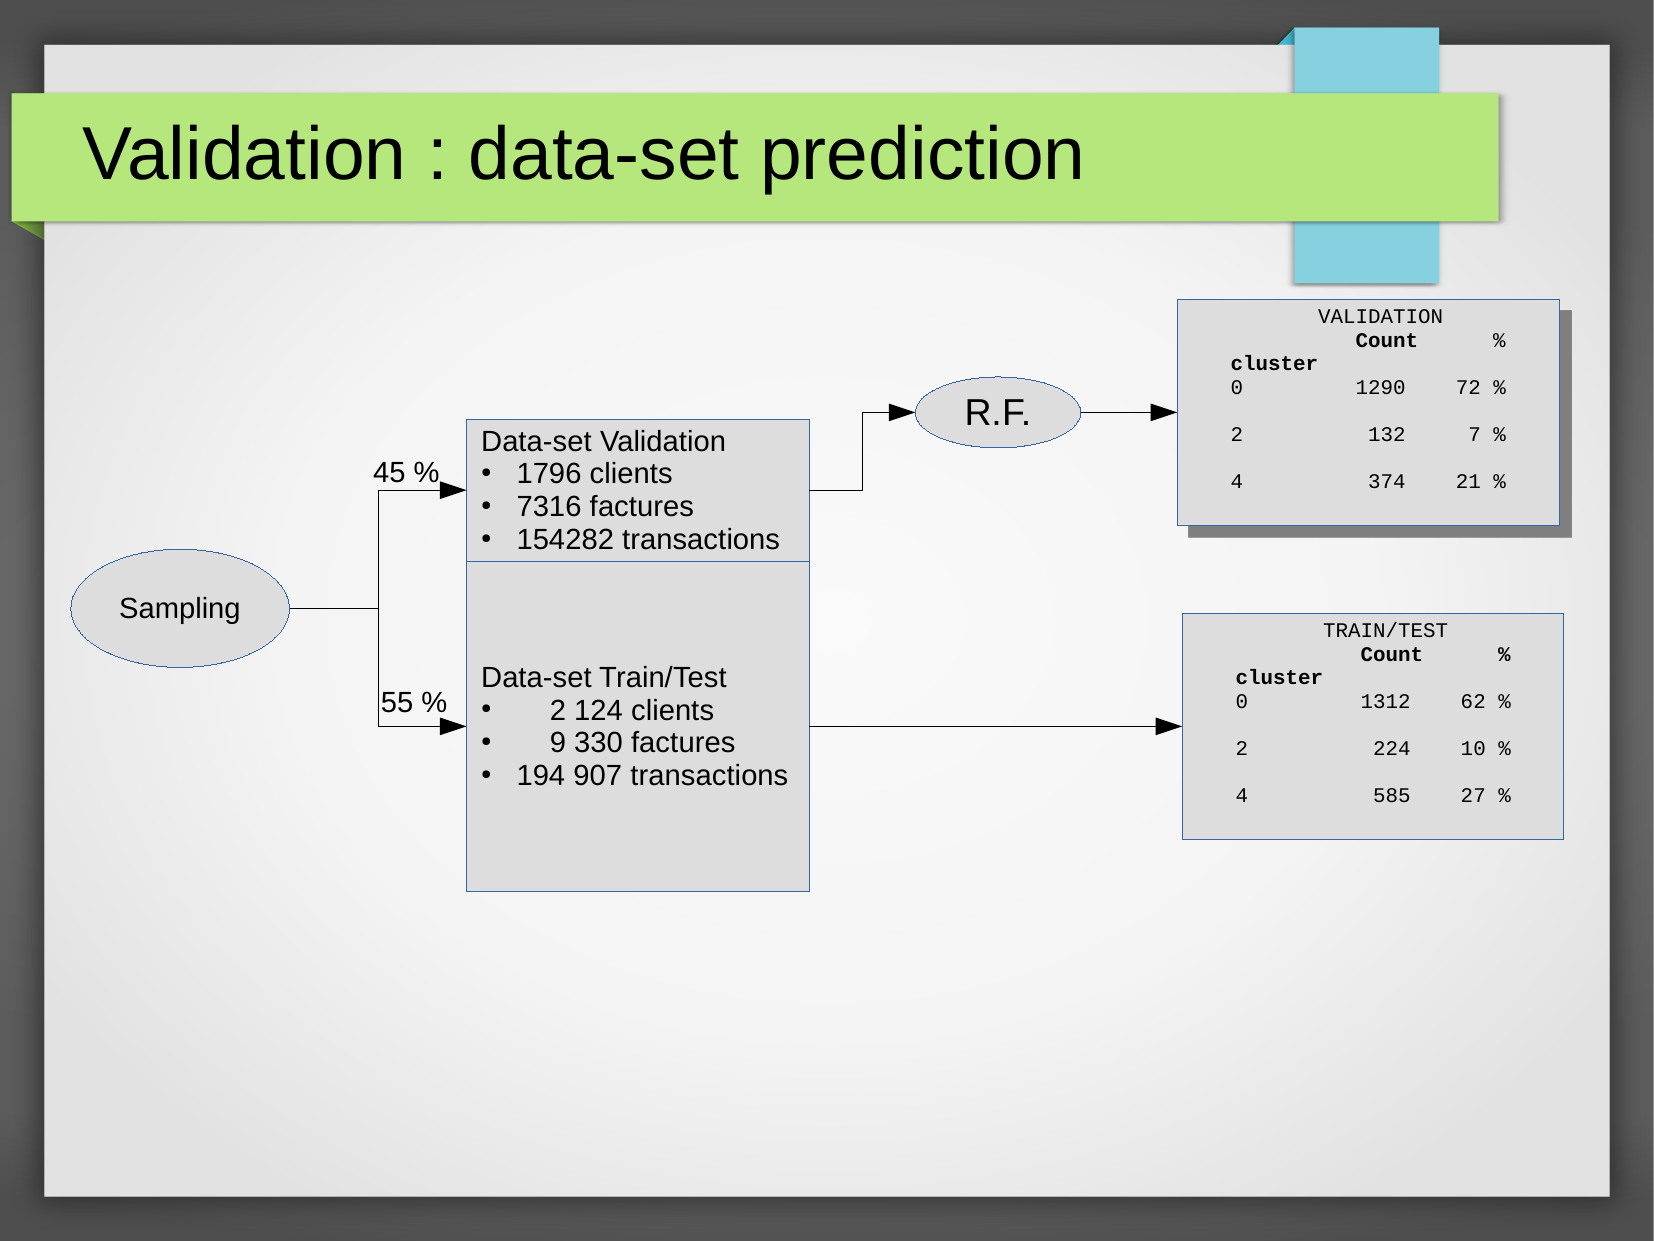

# Validation : data-set prediction
VALIDATION
Count  %
cluster
0 1290 72 %
2 132 7 %
4 374 21 %
R.F.
Data-set Validation
1796 clients
7316 factures
154282 transactions
45 %
Sampling
Data-set Train/Test
 2 124 clients
 9 330 factures
194 907 transactions
TRAIN/TEST
Count  %
cluster
0 1312 62 %
2 224 10 %
4 585 27 %
55 %